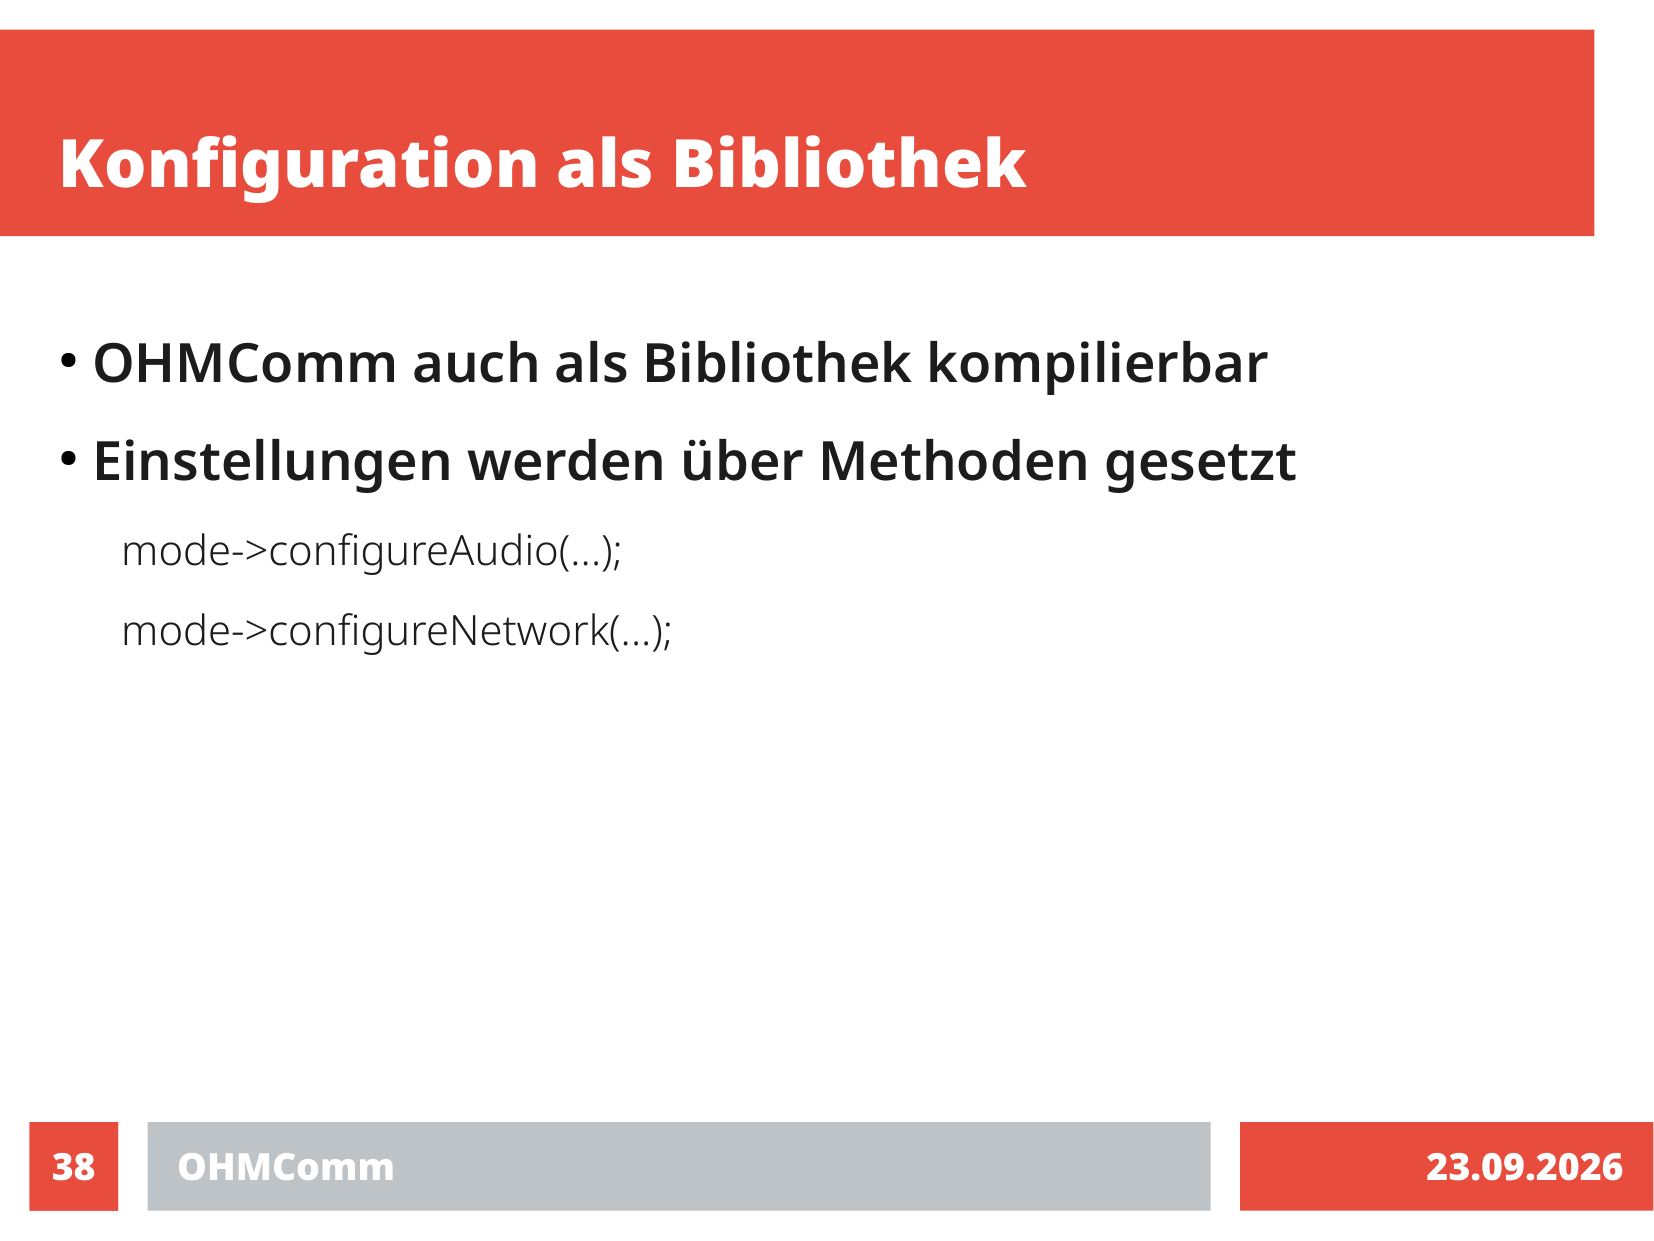

# Konfiguration als Bibliothek
 OHMComm auch als Bibliothek kompilierbar
 Einstellungen werden über Methoden gesetzt
mode->configureAudio(...);
mode->configureNetwork(...);
38
OHMComm